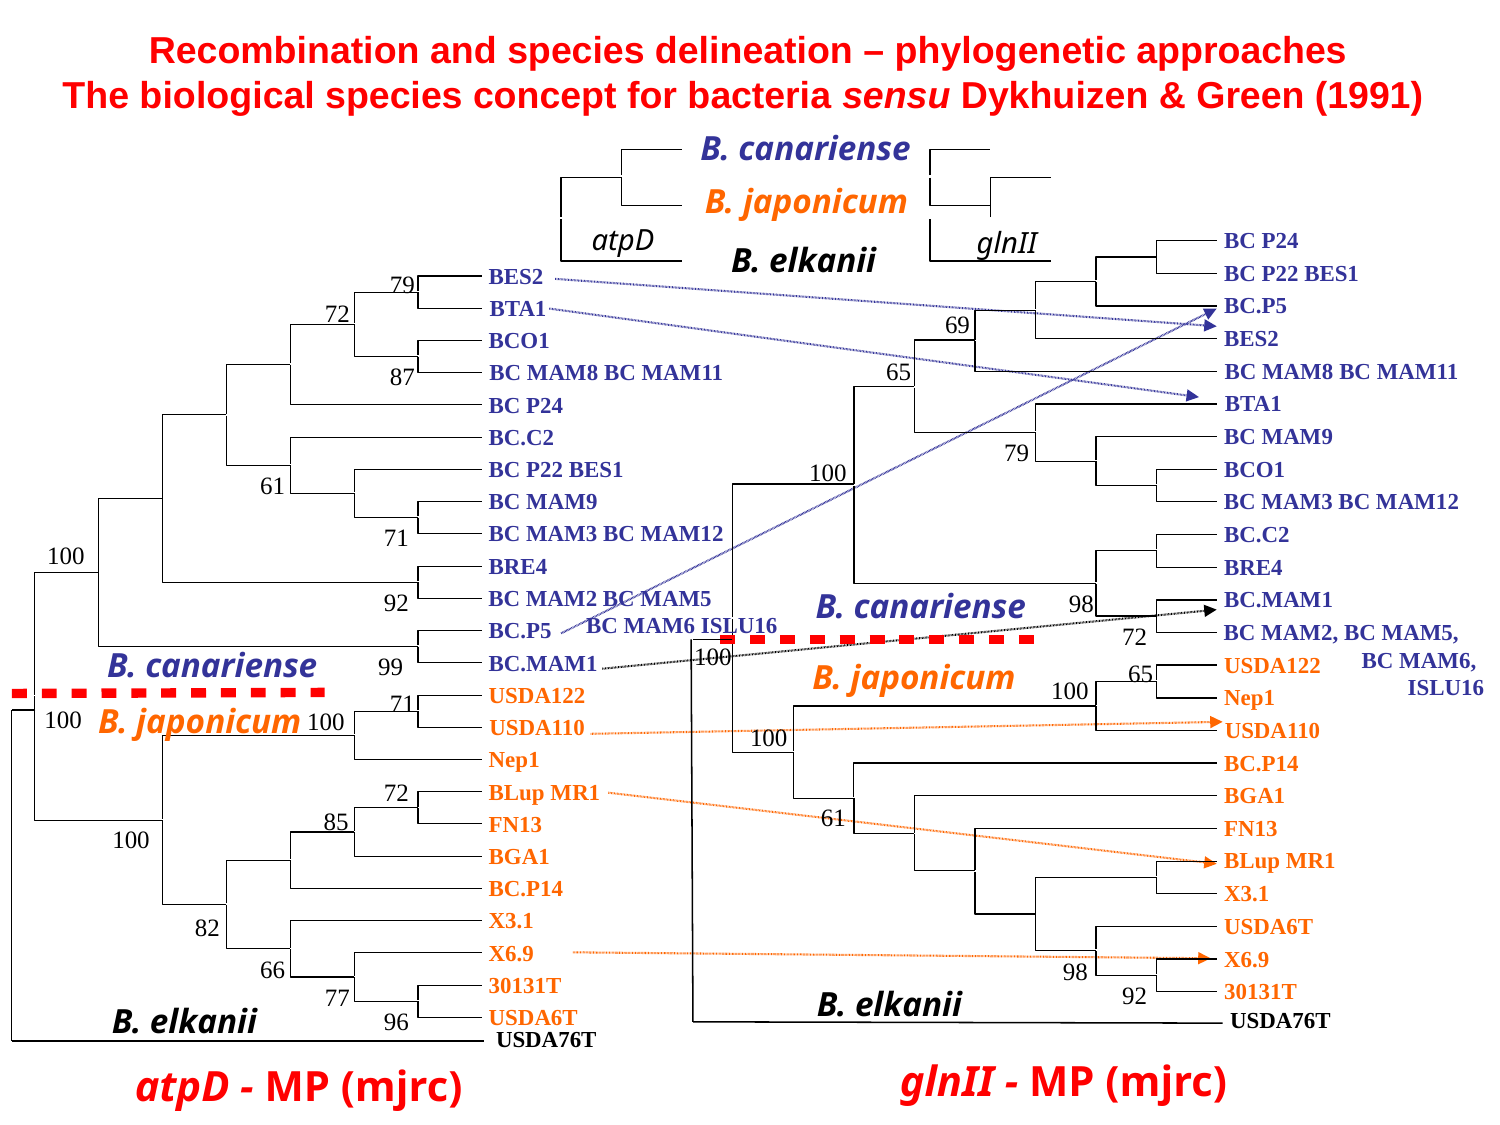

Recombination and species delineation – phylogenetic approaches
The biological species concept for bacteria sensu Dykhuizen & Green (1991)
B. canariense
B. japonicum
B. elkanii
atpD
glnII
 BC P24
 BC P22 BES1
 BC.P5
69
 BES2
65
 BC MAM8 BC MAM11
 BTA1
 BC MAM9
79
 BCO1
100
 BC MAM3 BC MAM12
 BC.C2
 BRE4
B. canariense
 BC.MAM1
98
 BC MAM2, BC MAM5,
 BC MAM6,
 ISLU16
72
100
B. japonicum
 USDA122
65
100
 Nep1
 USDA110
100
 BC.P14
 BGA1
61
 FN13
 BLup MR1
 X3.1
 USDA6T
 X6.9
98
B. elkanii
 30131T
92
USDA76T
glnII - MP (mjrc)
 BES2
79
 BTA1
72
 BCO1
 BC MAM8 BC MAM11
87
 BC P24
 BC.C2
 BC P22 BES1
61
 BC MAM9
 BC MAM3 BC MAM12
71
100
 BRE4
 BC MAM2 BC MAM5
 BC MAM6 ISLU16
92
 BC.P5
B. canariense
 BC.MAM1
99
 USDA122
71
B. japonicum
100
100
 USDA110
 Nep1
72
 BLup MR1
85
 FN13
100
 BGA1
 BC.P14
 X3.1
82
 X6.9
66
 30131T
77
B. elkanii
 USDA6T
96
USDA76T
atpD - MP (mjrc)